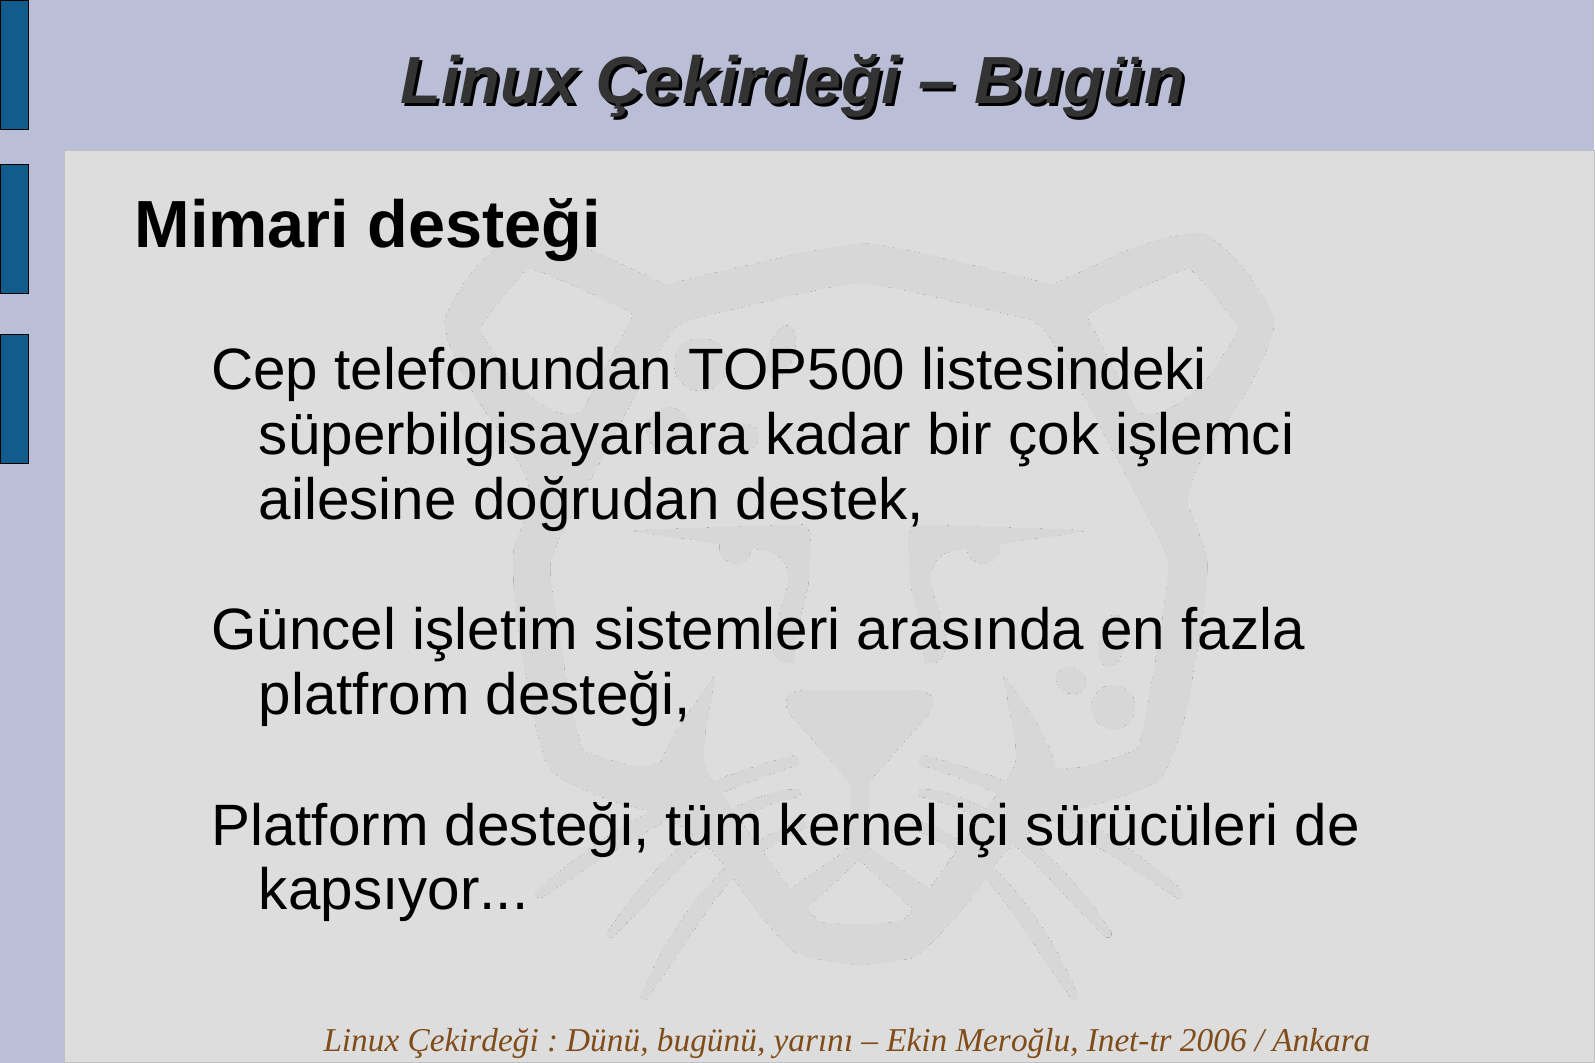

# Linux Çekirdeği – Bugün
Mimari desteği
Cep telefonundan TOP500 listesindeki süperbilgisayarlara kadar bir çok işlemci ailesine doğrudan destek,
Güncel işletim sistemleri arasında en fazla platfrom desteği,
Platform desteği, tüm kernel içi sürücüleri de kapsıyor...